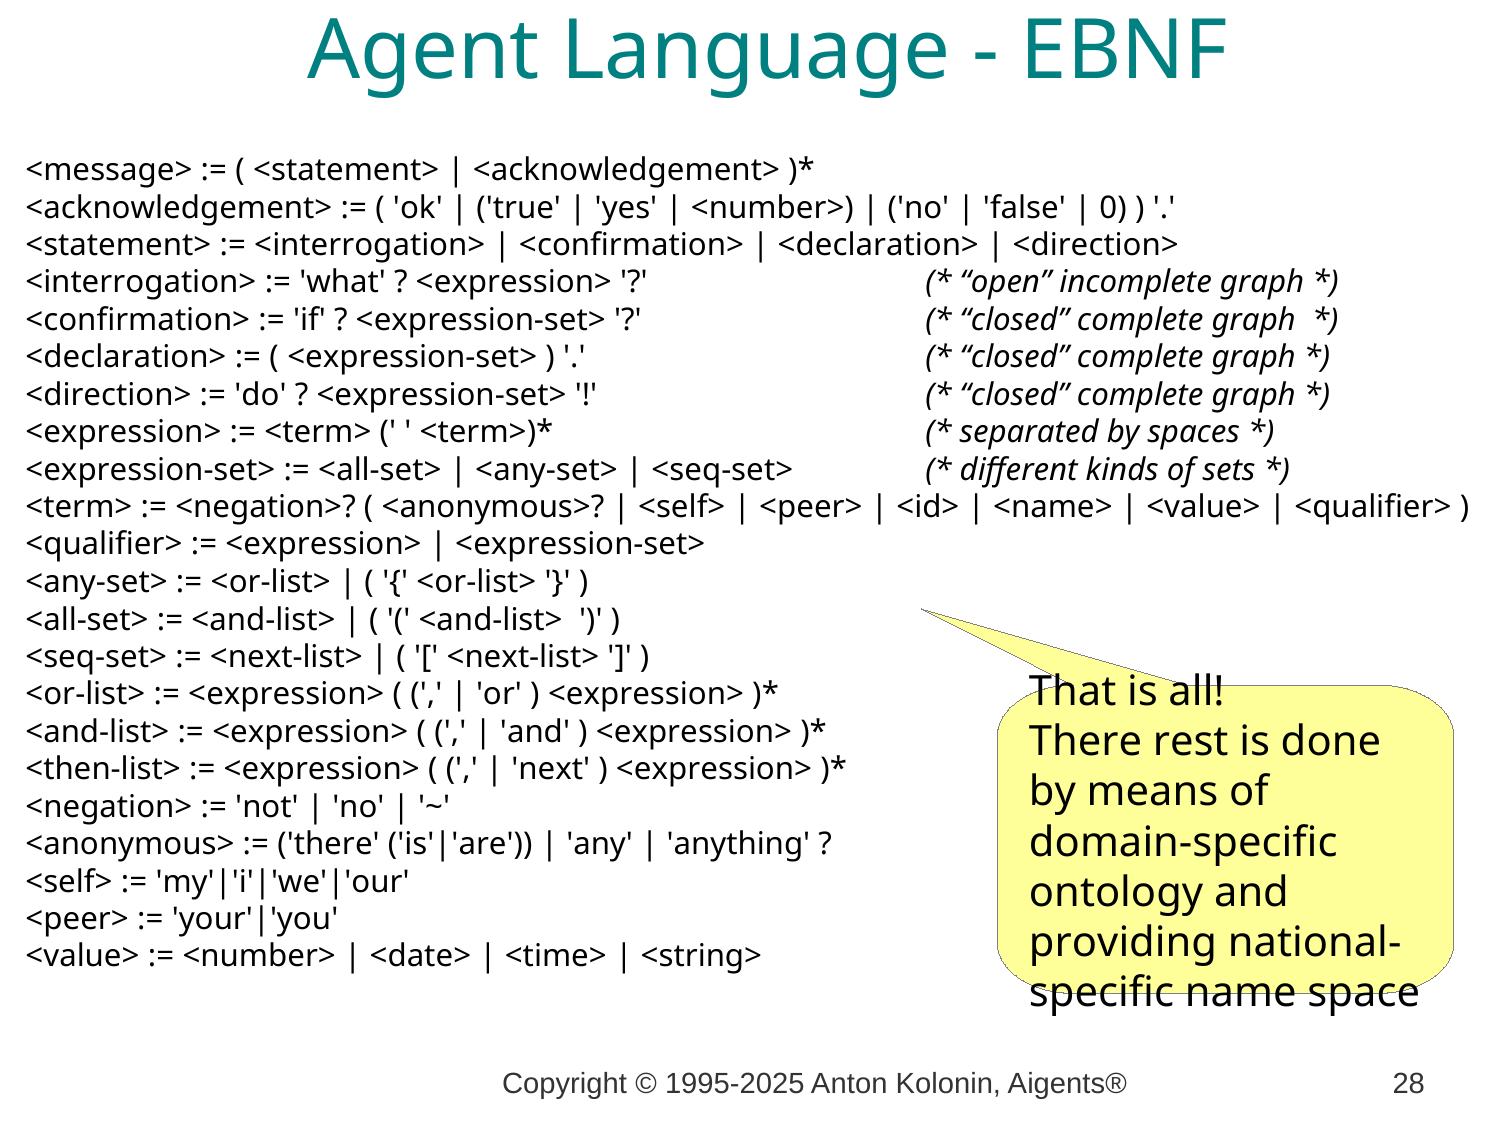

Agent Language - EBNF
<message> := ( <statement> | <acknowledgement> )*
<acknowledgement> := ( 'ok' | ('true' | 'yes' | ) | ('no' | 'false' | 0) ) '.'
<statement> := <interrogation> | <confirmation> | <declaration> | <direction>
<interrogation> := 'what' ? <expression> '?' 		(* “open” incomplete graph *)
<confirmation> := 'if' ? <expression-set> '?' 		(* “closed” complete graph *)
<declaration> := ( <expression-set> ) '.' 			(* “closed” complete graph *)
<direction> := 'do' ? <expression-set> '!' 			(* “closed” complete graph *)
<expression> := <term> (' ' <term>)* 			(* separated by spaces *)
<expression-set> := <all-set> | <any-set> | <seq-set> 	(* different kinds of sets *)
<term> := <negation>? ( <anonymous>? | <self> | <peer> | <id> | <name> | <value> | <qualifier> )
<qualifier> := <expression> | <expression-set>
<any-set> := <or-list> | ( '{' <or-list> '}' )
<all-set> := <and-list> | ( '(' <and-list> ')' )
<seq-set> := <next-list> | ( '[' <next-list> ']' )
<or-list> := <expression> ( (',' | 'or' ) <expression> )*
<and-list> := <expression> ( (',' | 'and' ) <expression> )*
<then-list> := <expression> ( (',' | 'next' ) <expression> )*
<negation> := 'not' | 'no' | '~'
<anonymous> := ('there' ('is'|'are')) | 'any' | 'anything' ?
<self> := 'my'|'i'|'we'|'our'
<peer> := 'your'|'you'
<value> := | <date> | <time> | <string>
That is all!
There rest is done by means of domain-specific ontology and providing national-specific name space
Copyright © 1995-2025 Anton Kolonin, Aigents®
28